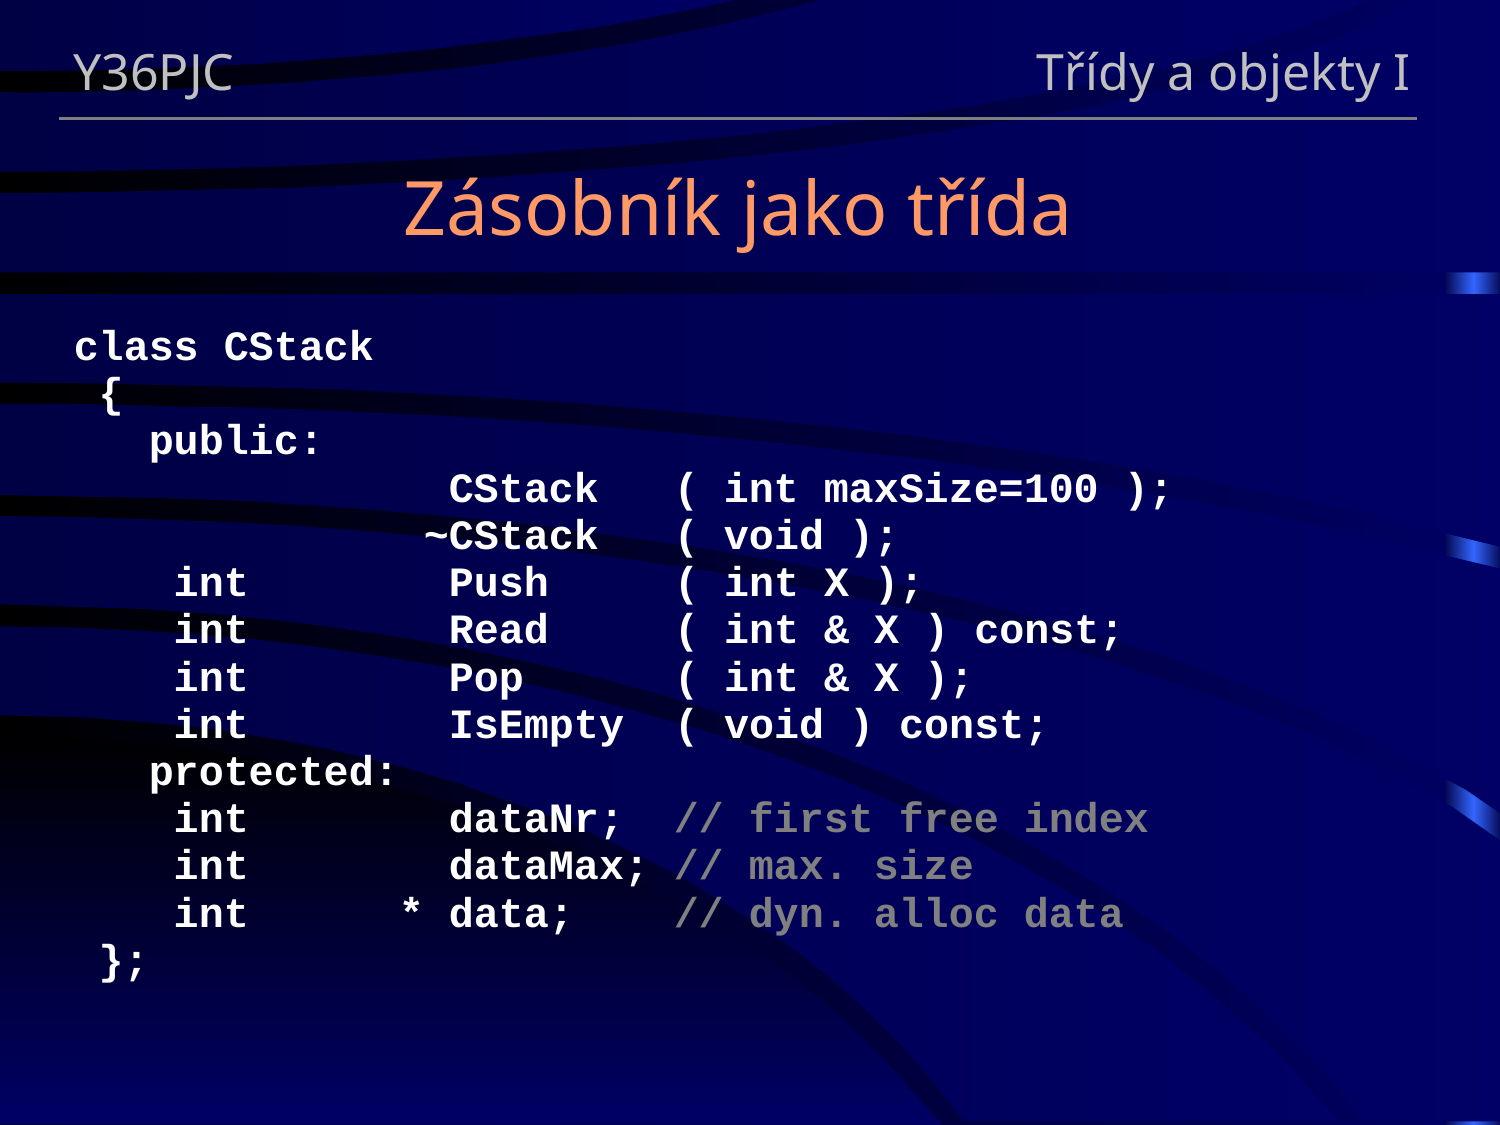

Y36PJC
Třídy a objekty I
Zásobník jako třída
class CStack
 {
 public:
 CStack ( int maxSize=100 );
 ~CStack ( void );
 int Push ( int X );
 int Read ( int & X ) const;
 int Pop ( int & X );
 int IsEmpty ( void ) const;
 protected:
 int dataNr; // first free index
 int dataMax; // max. size
 int * data; // dyn. alloc data
 };